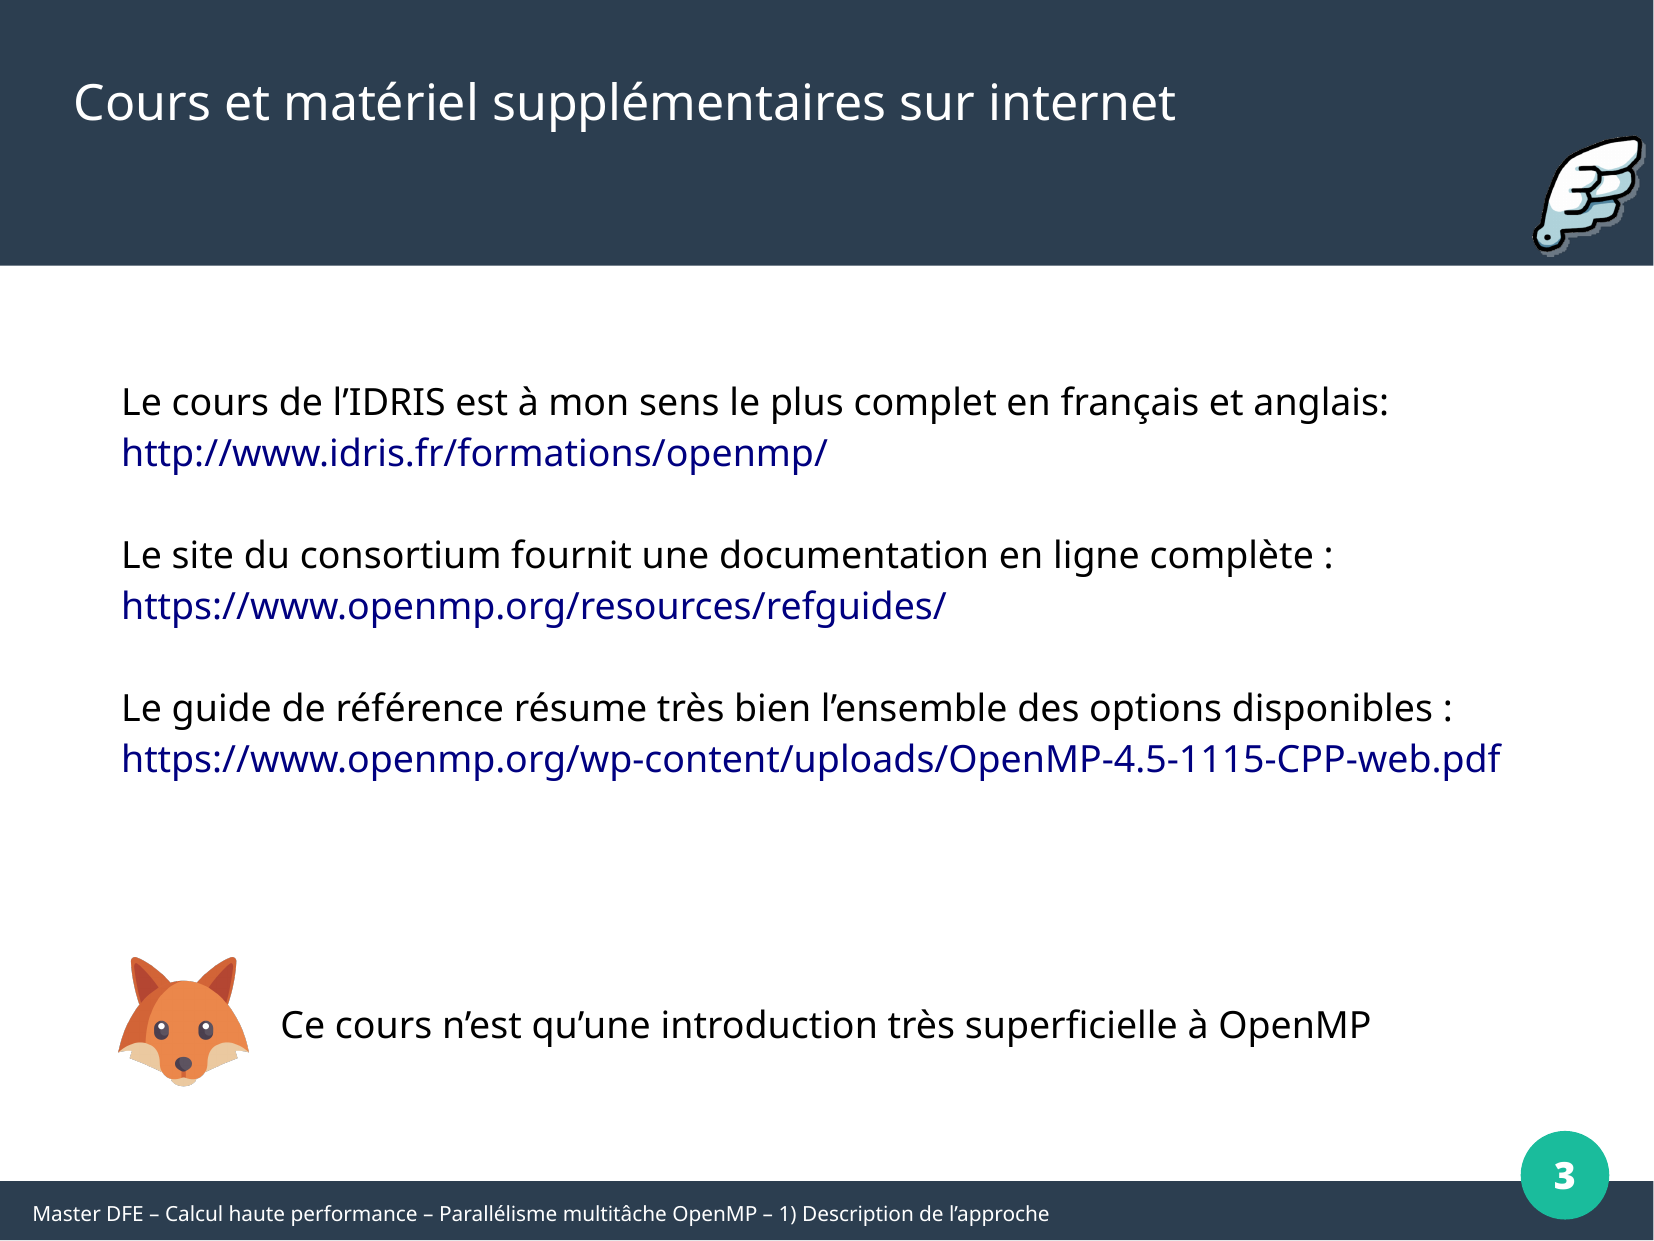

Cours et matériel supplémentaires sur internet
Le cours de l’IDRIS est à mon sens le plus complet en français et anglais: http://www.idris.fr/formations/openmp/
Le site du consortium fournit une documentation en ligne complète :
https://www.openmp.org/resources/refguides/
Le guide de référence résume très bien l’ensemble des options disponibles :
https://www.openmp.org/wp-content/uploads/OpenMP-4.5-1115-CPP-web.pdf
Ce cours n’est qu’une introduction très superficielle à OpenMP
3
Master DFE – Calcul haute performance – Parallélisme multitâche OpenMP – 1) Description de l’approche